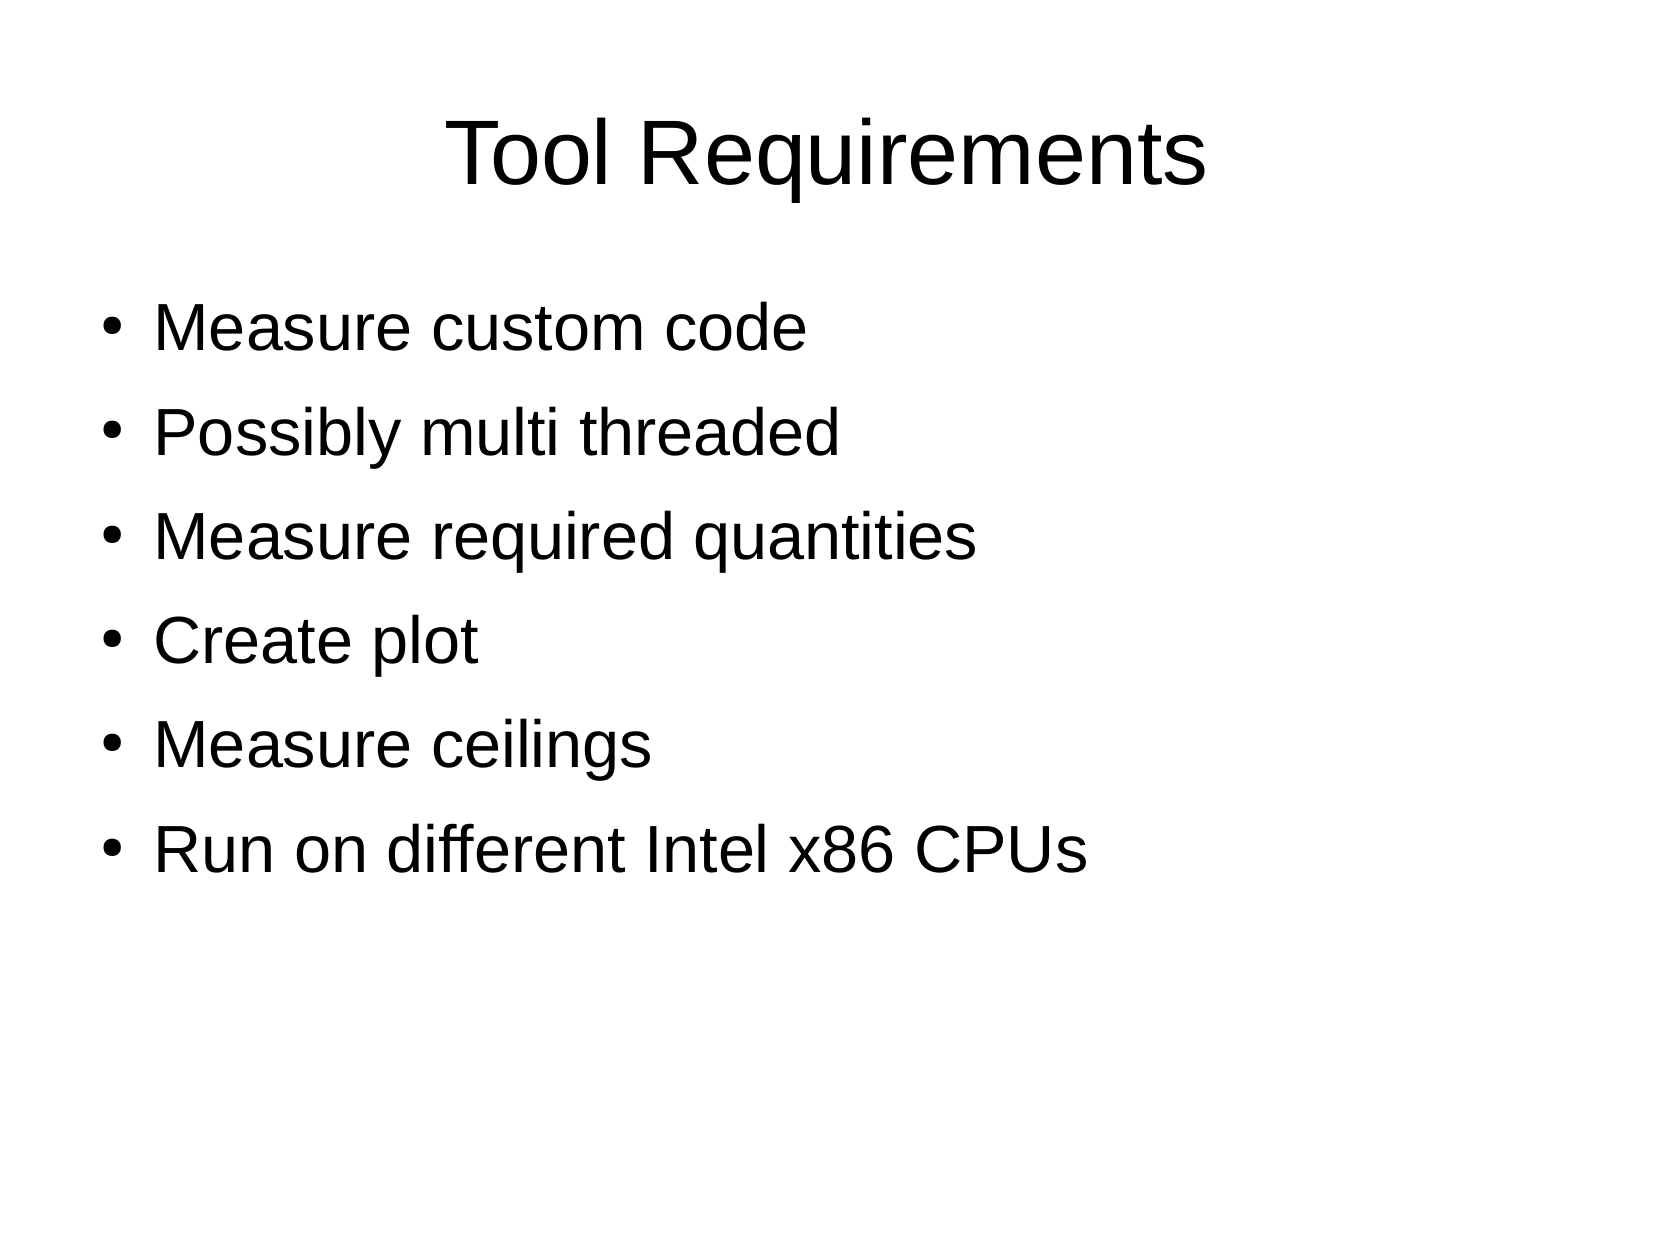

# Tool Requirements
Measure custom code
Possibly multi threaded
Measure required quantities
Create plot
Measure ceilings
Run on different Intel x86 CPUs